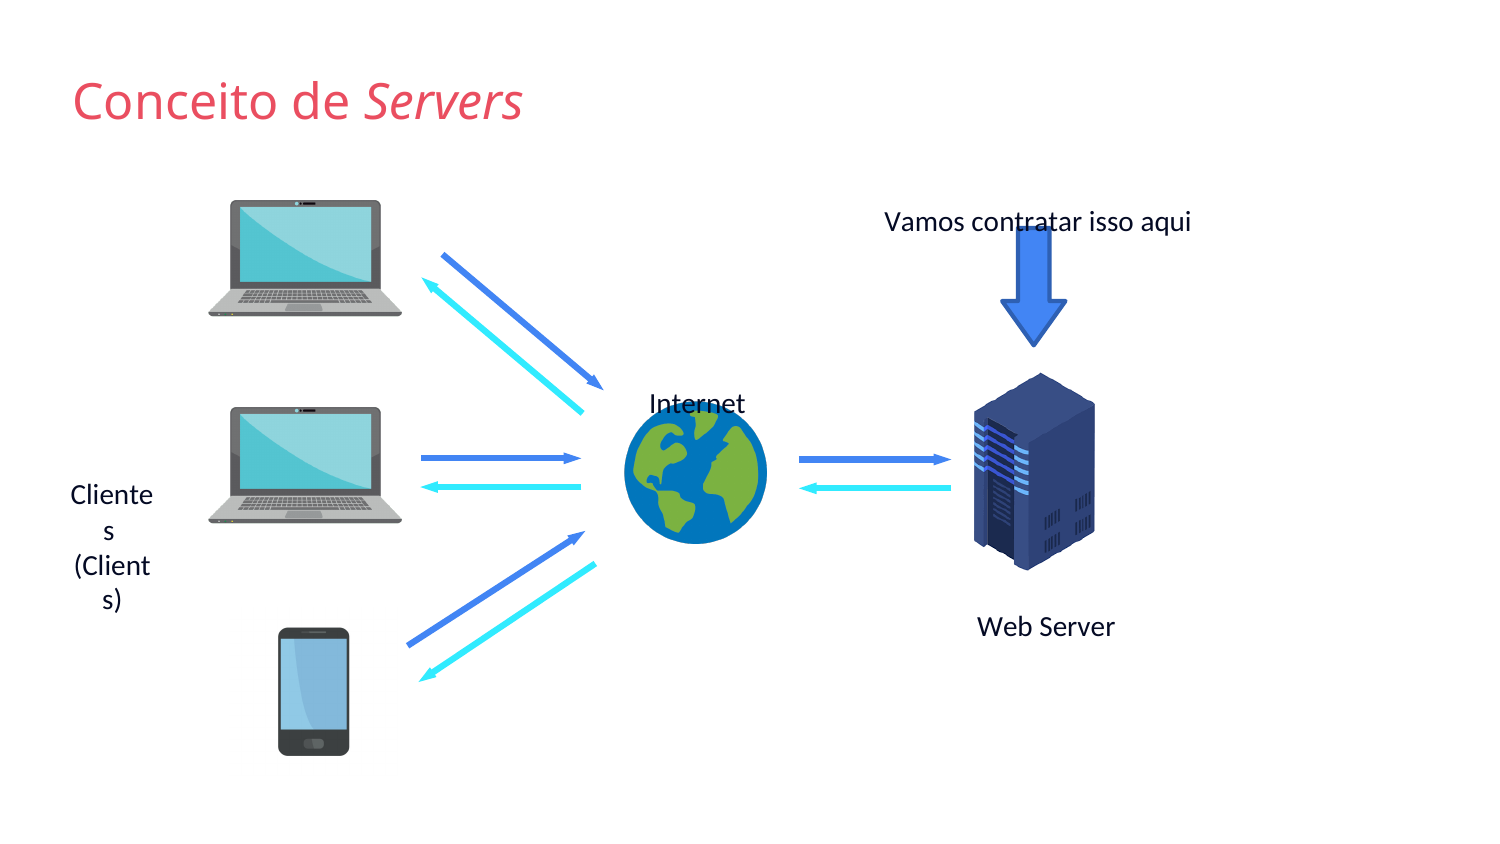

Conceito de Servers
Vamos contratar isso aqui
Internet
Clientes
(Clients)
Web Server